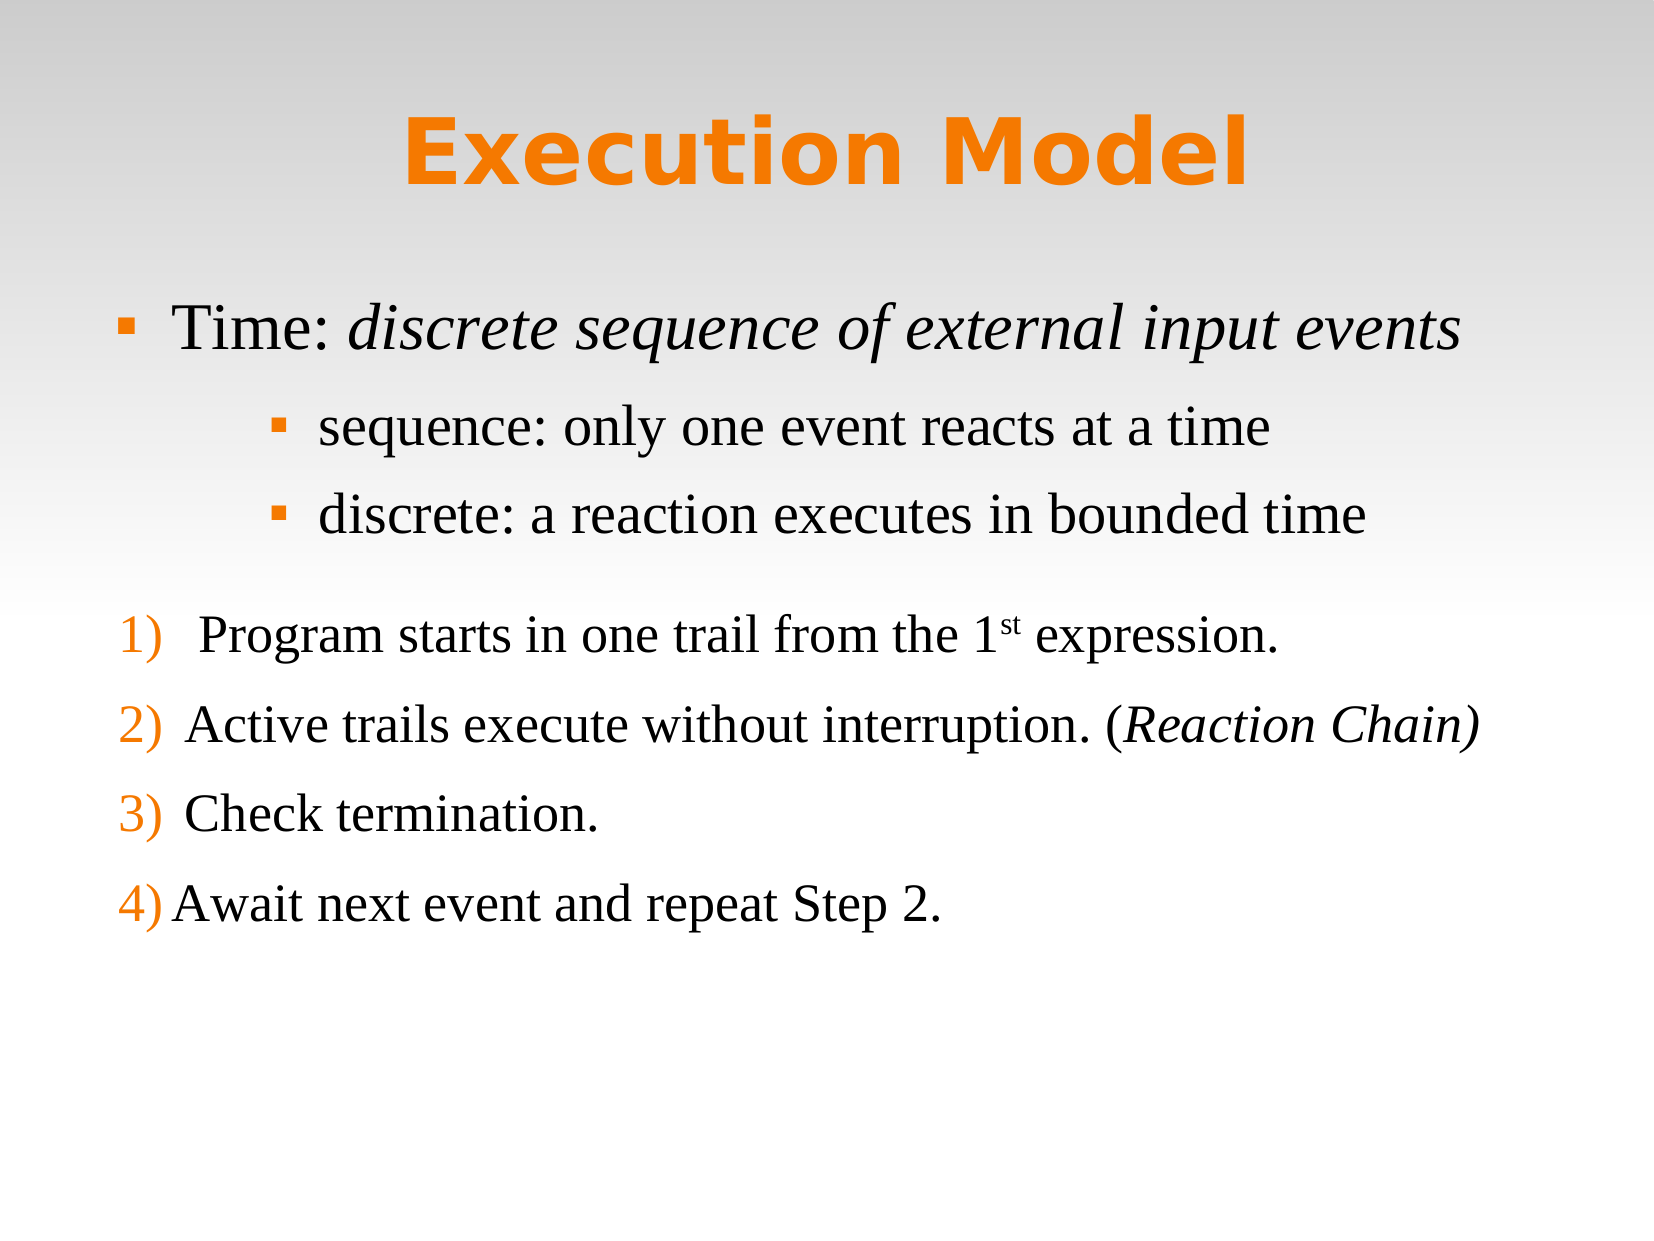

# Execution Model
Time: discrete sequence of external input events
sequence: only one event reacts at a time
discrete: a reaction executes in bounded time
 Program starts in one trail from the 1st expression.
 Active trails execute without interruption. (Reaction Chain)
 Check termination.
Await next event and repeat Step 2.